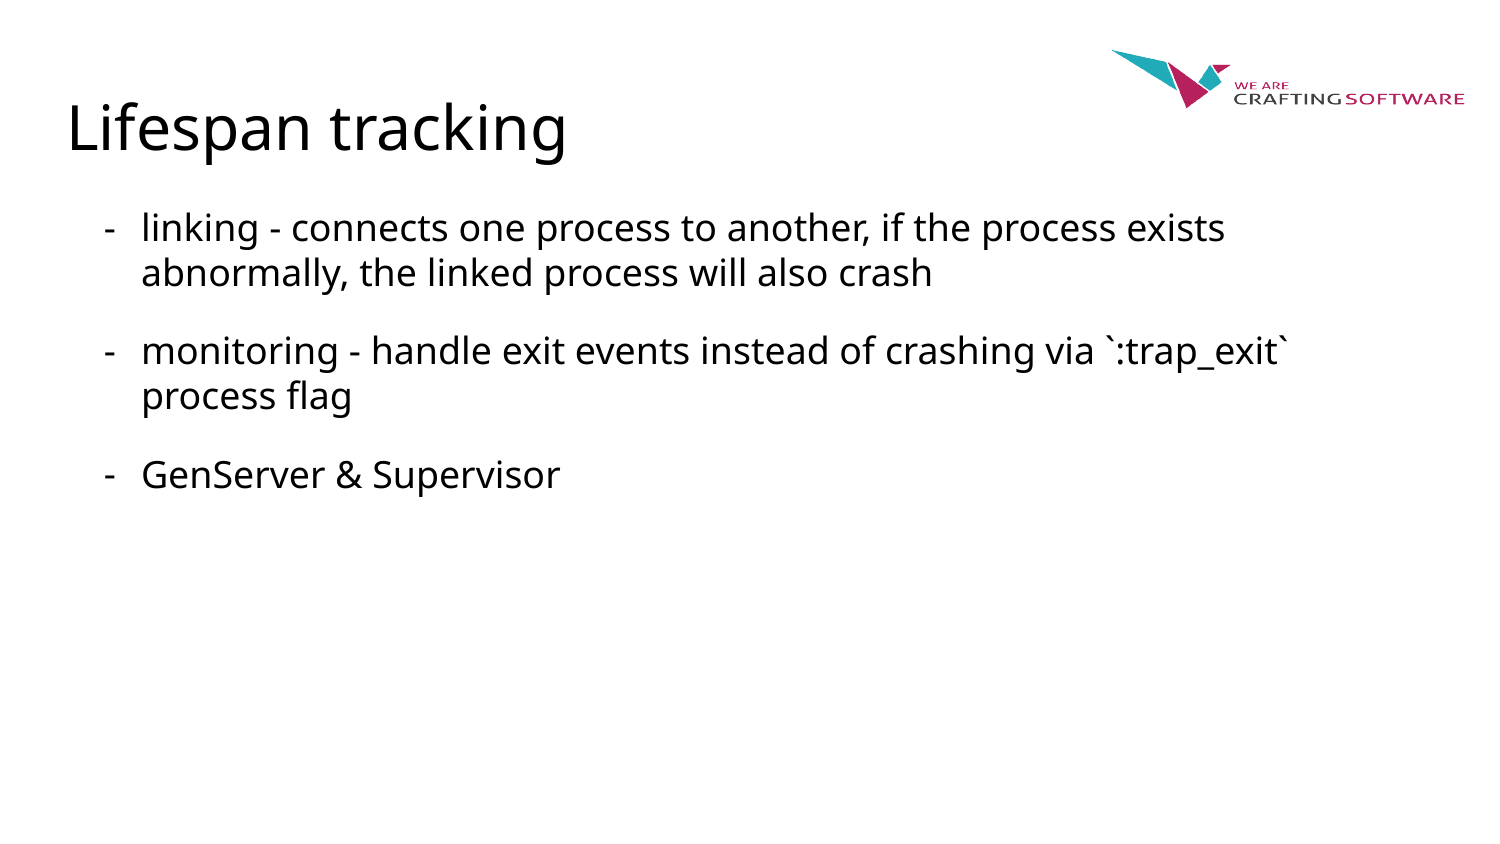

# Lifespan tracking
linking - connects one process to another, if the process exists abnormally, the linked process will also crash
monitoring - handle exit events instead of crashing via `:trap_exit` process flag
GenServer & Supervisor